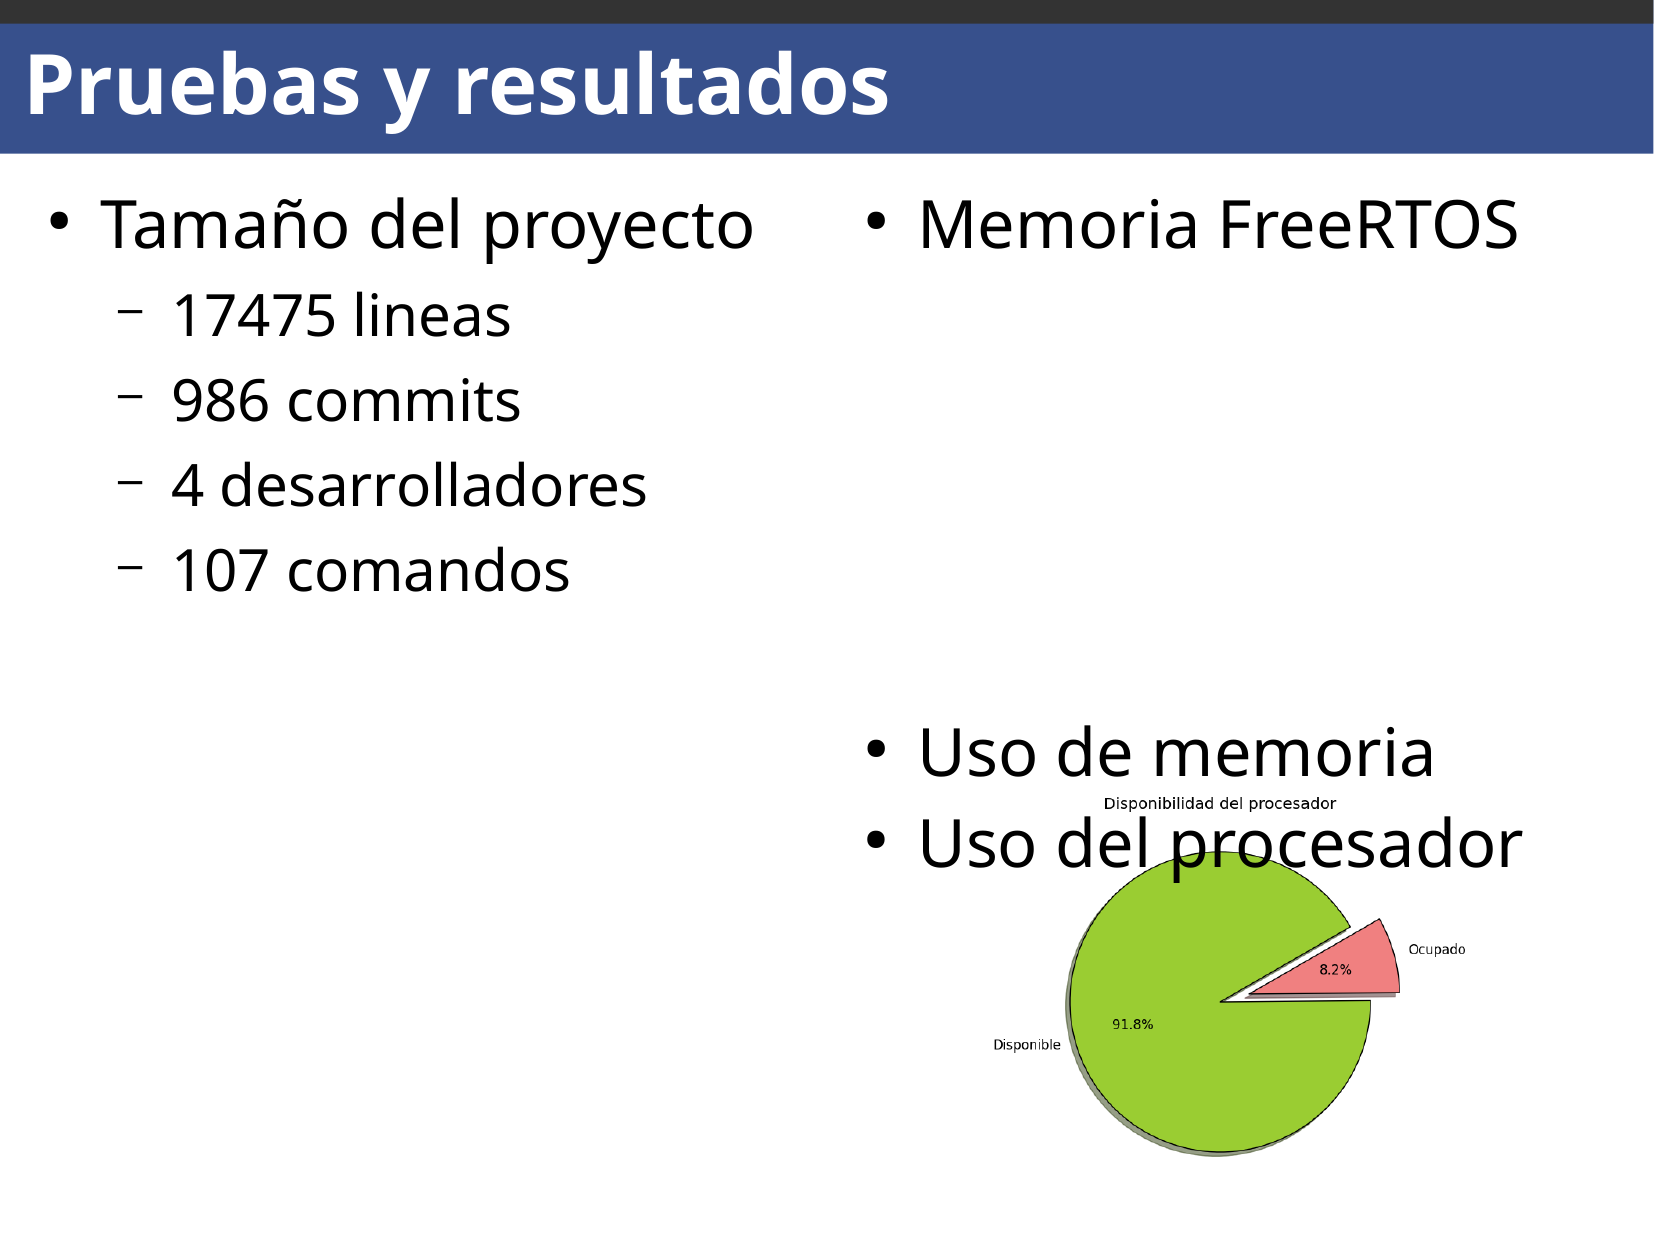

# Pruebas y resultados
Tamaño del proyecto
17475 lineas
986 commits
4 desarrolladores
107 comandos
Memoria FreeRTOS
Uso del procesador
Uso de memoria